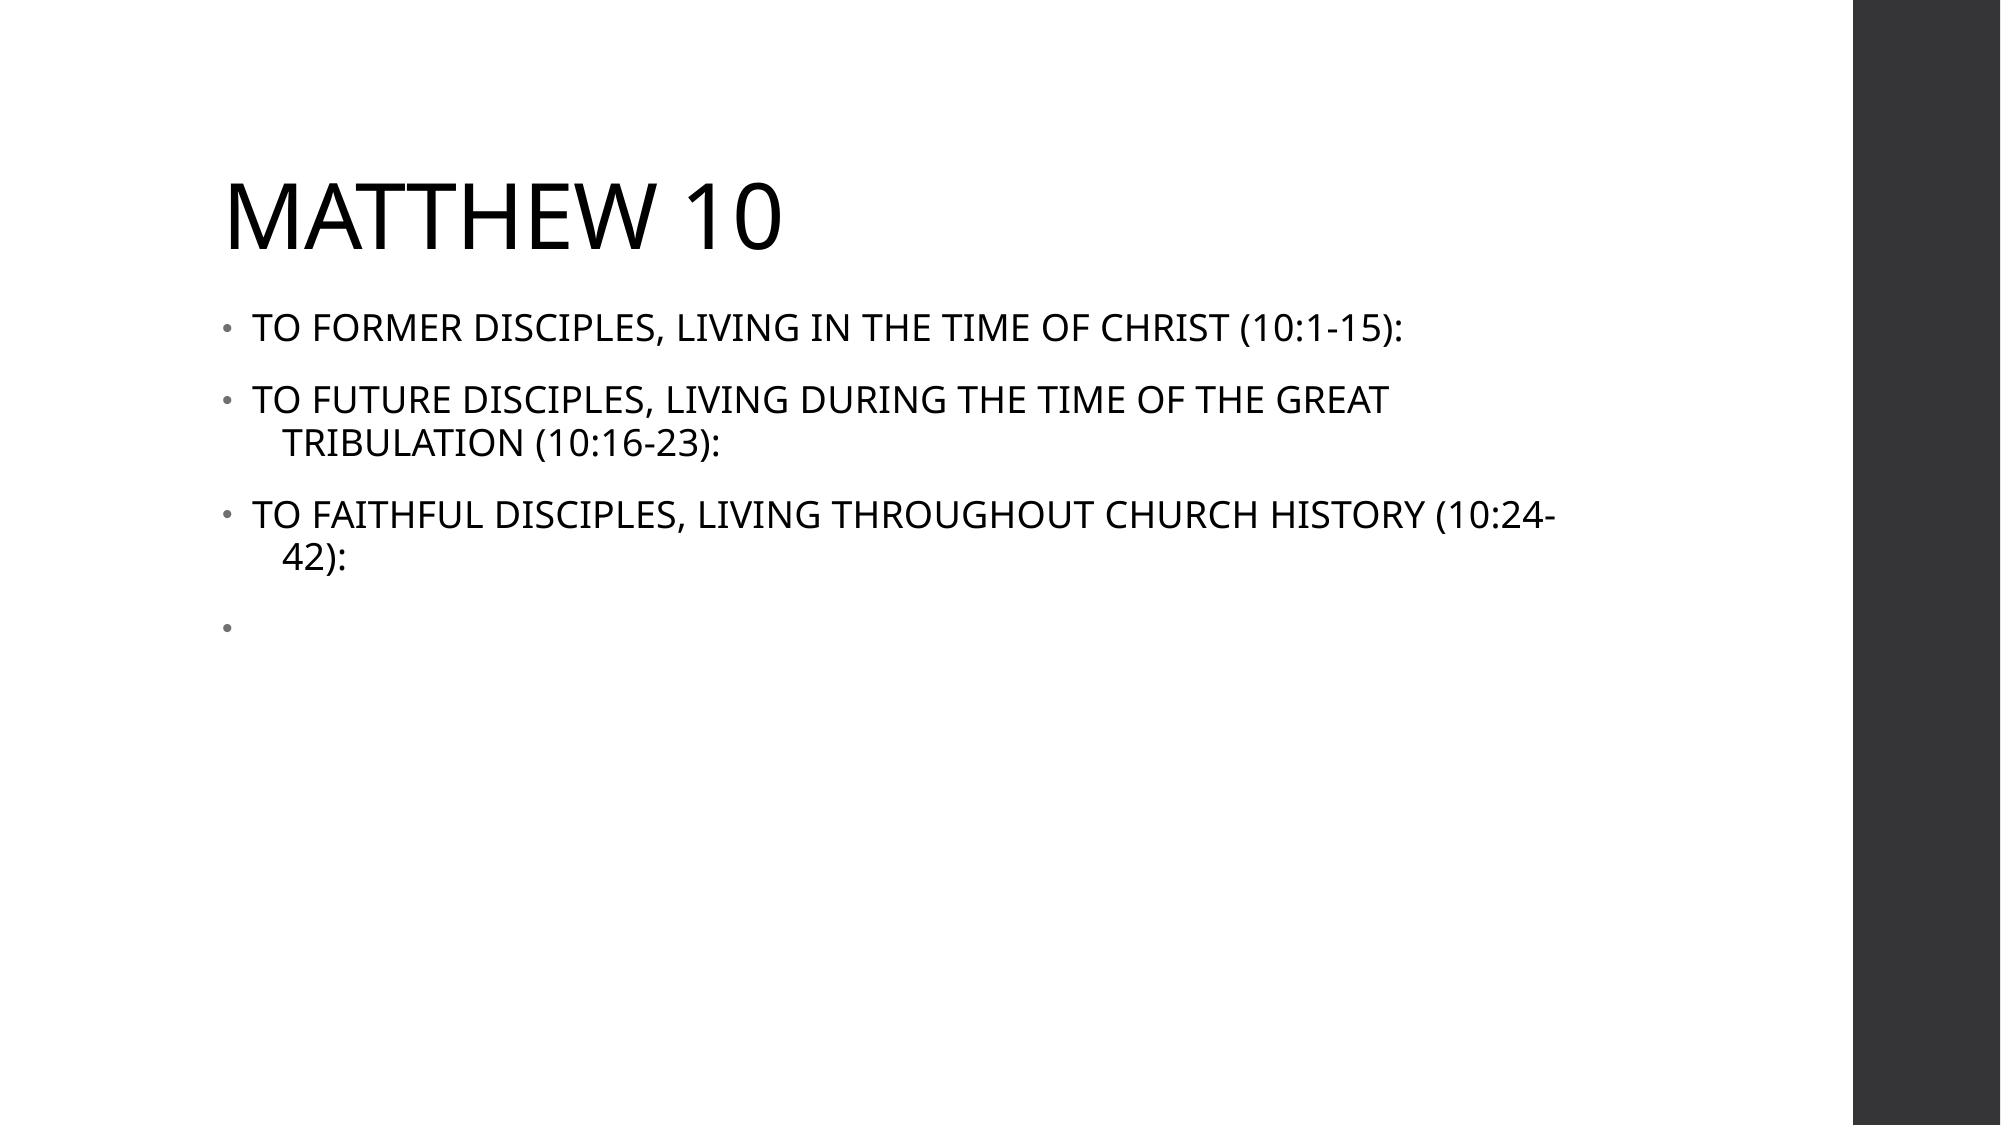

# MATTHEW 10
TO FORMER DISCIPLES, LIVING IN THE TIME OF CHRIST (10:1-15):
TO FUTURE DISCIPLES, LIVING DURING THE TIME OF THE GREAT TRIBULATION (10:16-23):
TO FAITHFUL DISCIPLES, LIVING THROUGHOUT CHURCH HISTORY (10:24-42):